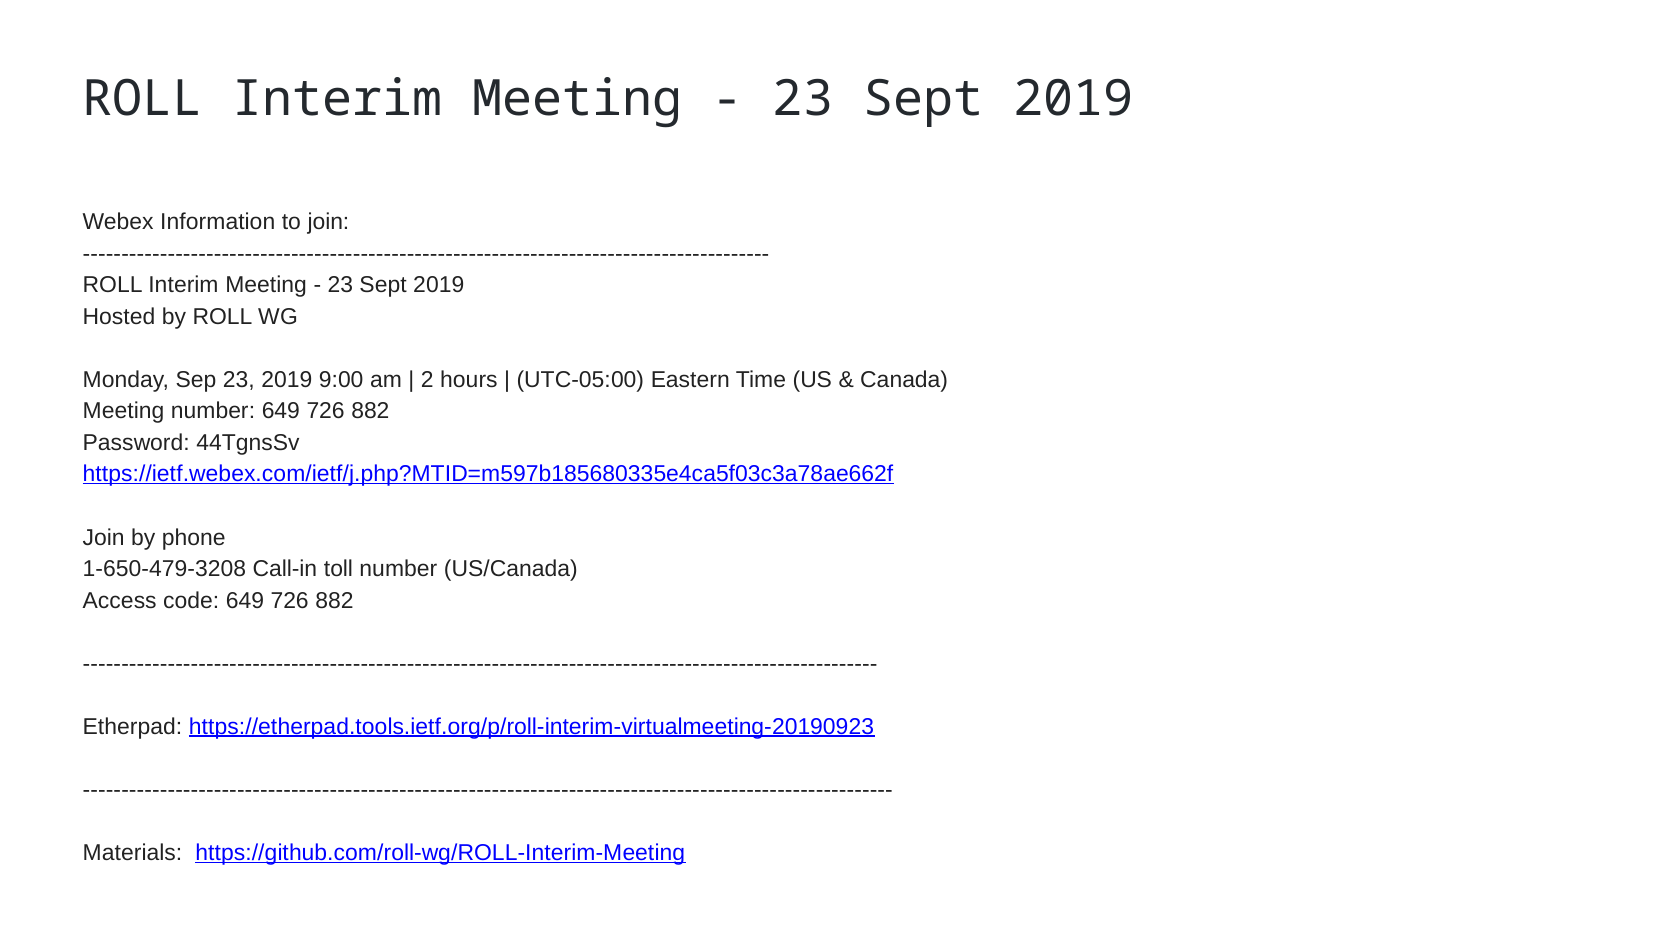

# ROLL Interim Meeting - 23 Sept 2019
Webex Information to join:
-----------------------------------------------------------------------------------------
ROLL Interim Meeting - 23 Sept 2019
Hosted by ROLL WG
Monday, Sep 23, 2019 9:00 am | 2 hours | (UTC-05:00) Eastern Time (US & Canada)
Meeting number: 649 726 882
Password: 44TgnsSv
https://ietf.webex.com/ietf/j.php?MTID=m597b185680335e4ca5f03c3a78ae662f
Join by phone
1-650-479-3208 Call-in toll number (US/Canada)
Access code: 649 726 882
-------------------------------------------------------------------------------------------------------
Etherpad: https://etherpad.tools.ietf.org/p/roll-interim-virtualmeeting-20190923
---------------------------------------------------------------------------------------------------------
Materials: https://github.com/roll-wg/ROLL-Interim-Meeting